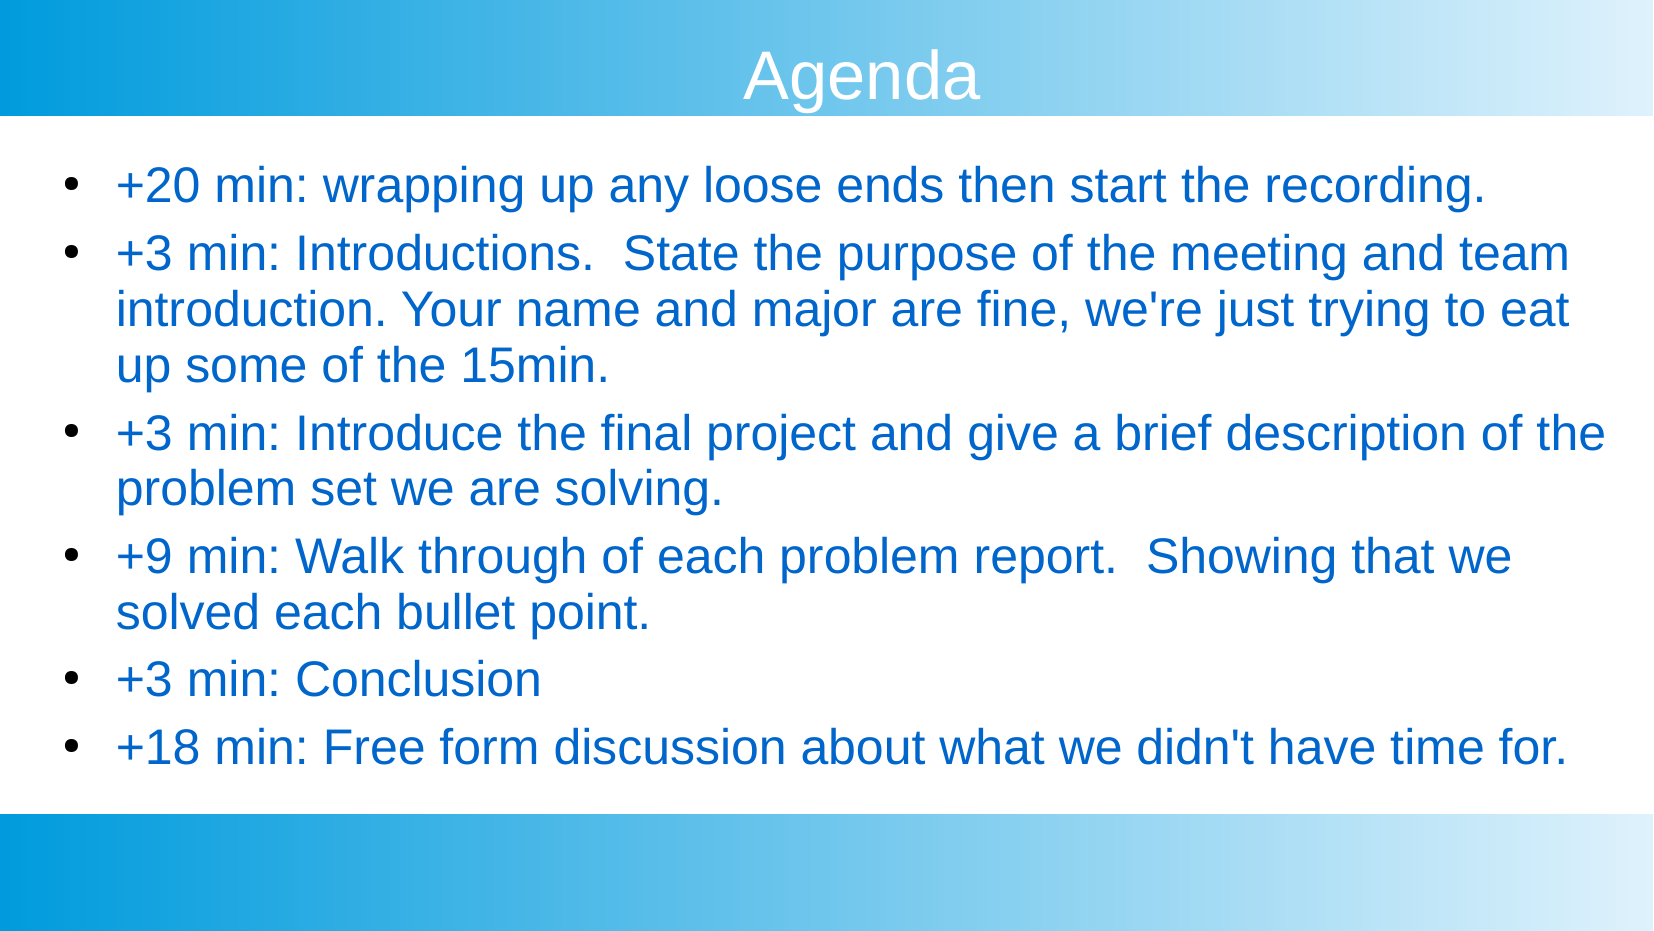

# Agenda
+20 min: wrapping up any loose ends then start the recording.
+3 min: Introductions.  State the purpose of the meeting and team introduction. Your name and major are fine, we're just trying to eat up some of the 15min.
+3 min: Introduce the final project and give a brief description of the problem set we are solving.
+9 min: Walk through of each problem report.  Showing that we solved each bullet point.
+3 min: Conclusion
+18 min: Free form discussion about what we didn't have time for.